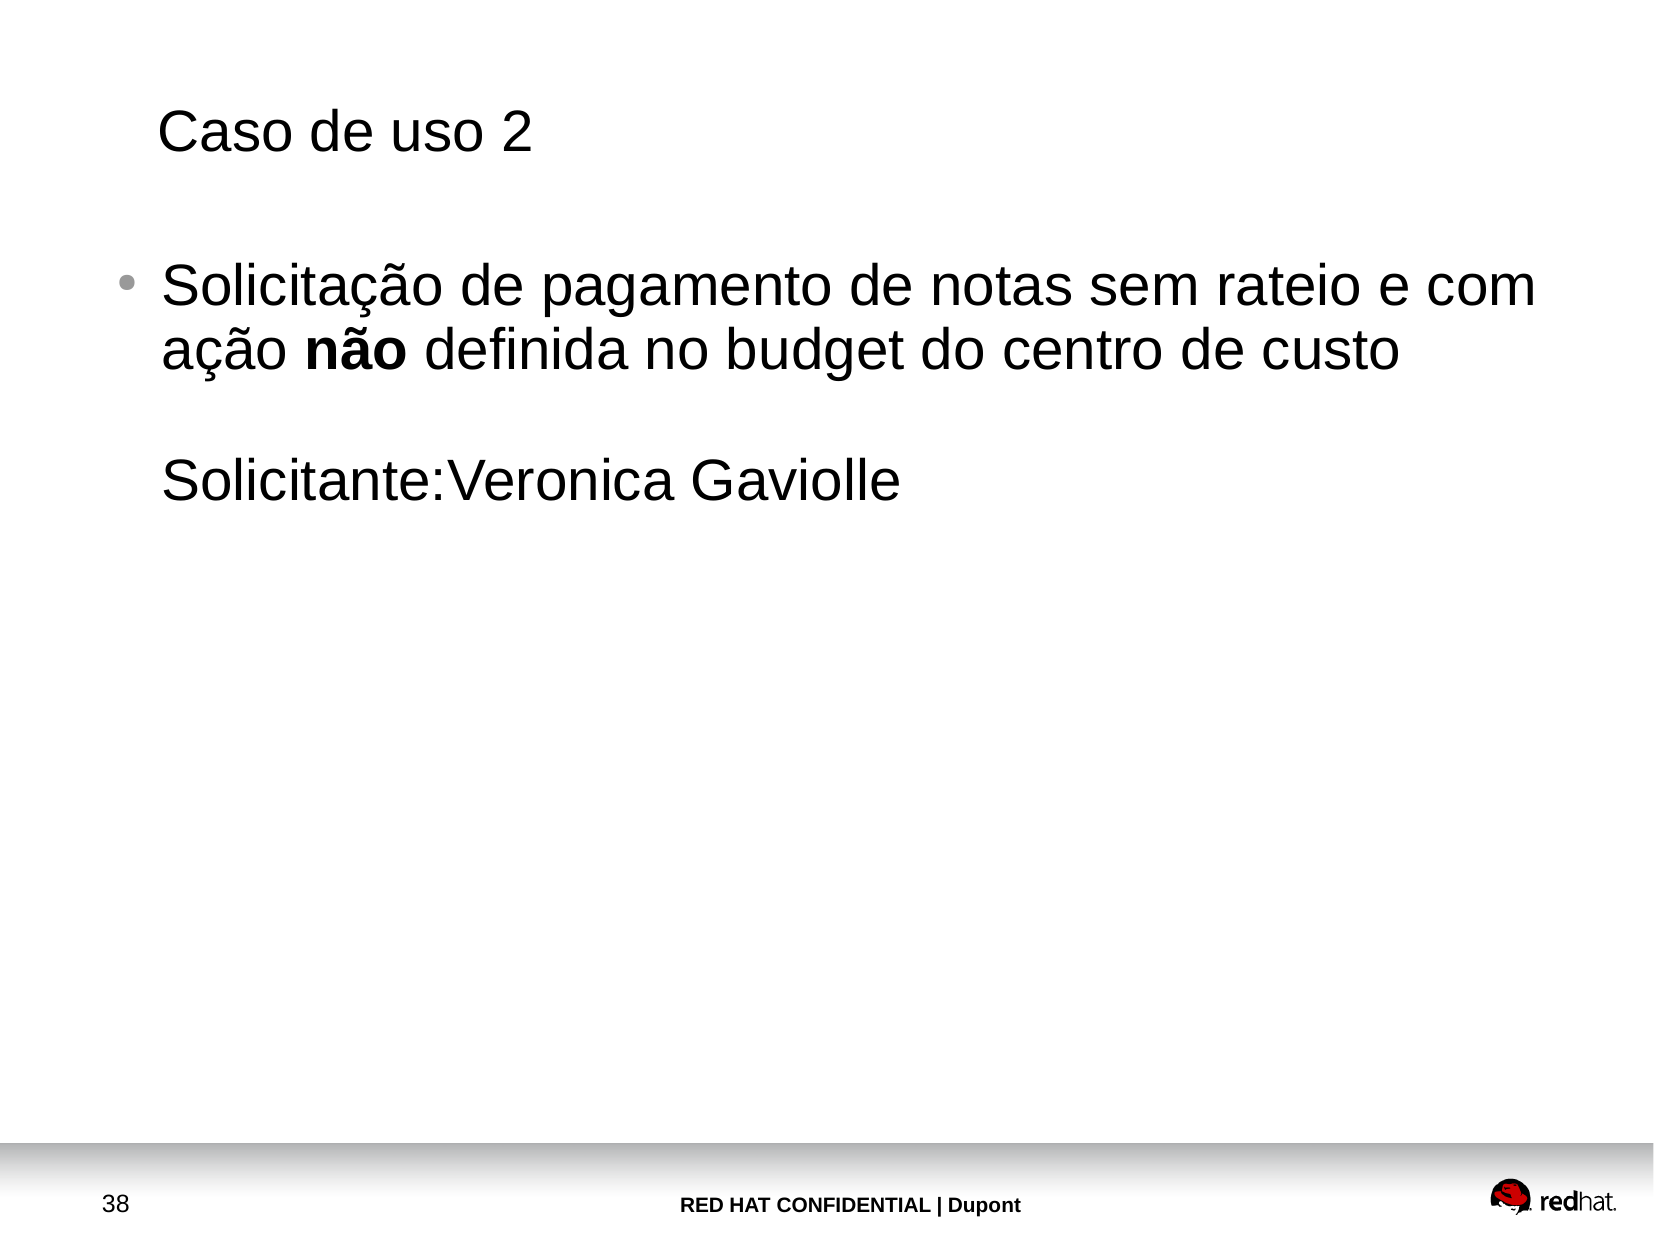

Caso de uso 2
Solicitação de pagamento de notas sem rateio e com ação não definida no budget do centro de custo
Solicitante:Veronica Gaviolle